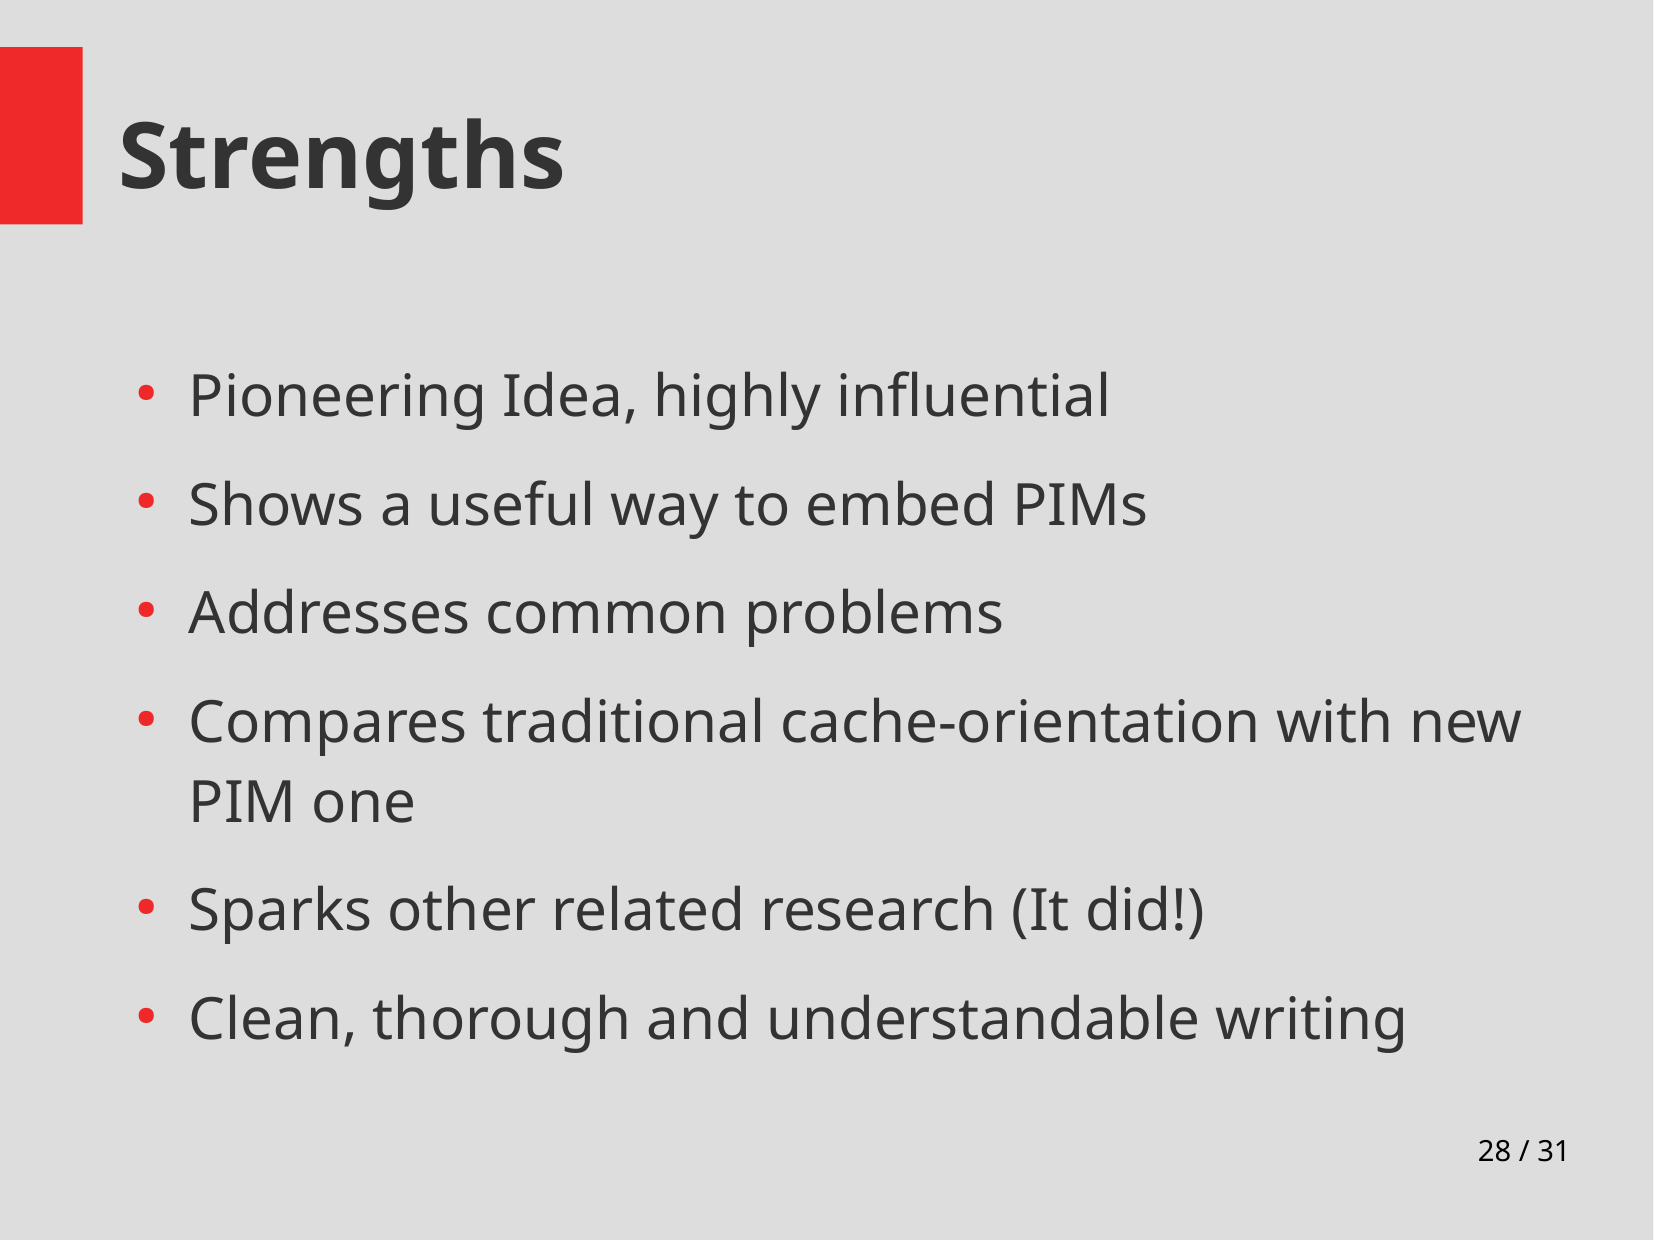

# Strengths
Pioneering Idea, highly influential
Shows a useful way to embed PIMs
Addresses common problems
Compares traditional cache-orientation with new PIM one
Sparks other related research (It did!)
Clean, thorough and understandable writing
28